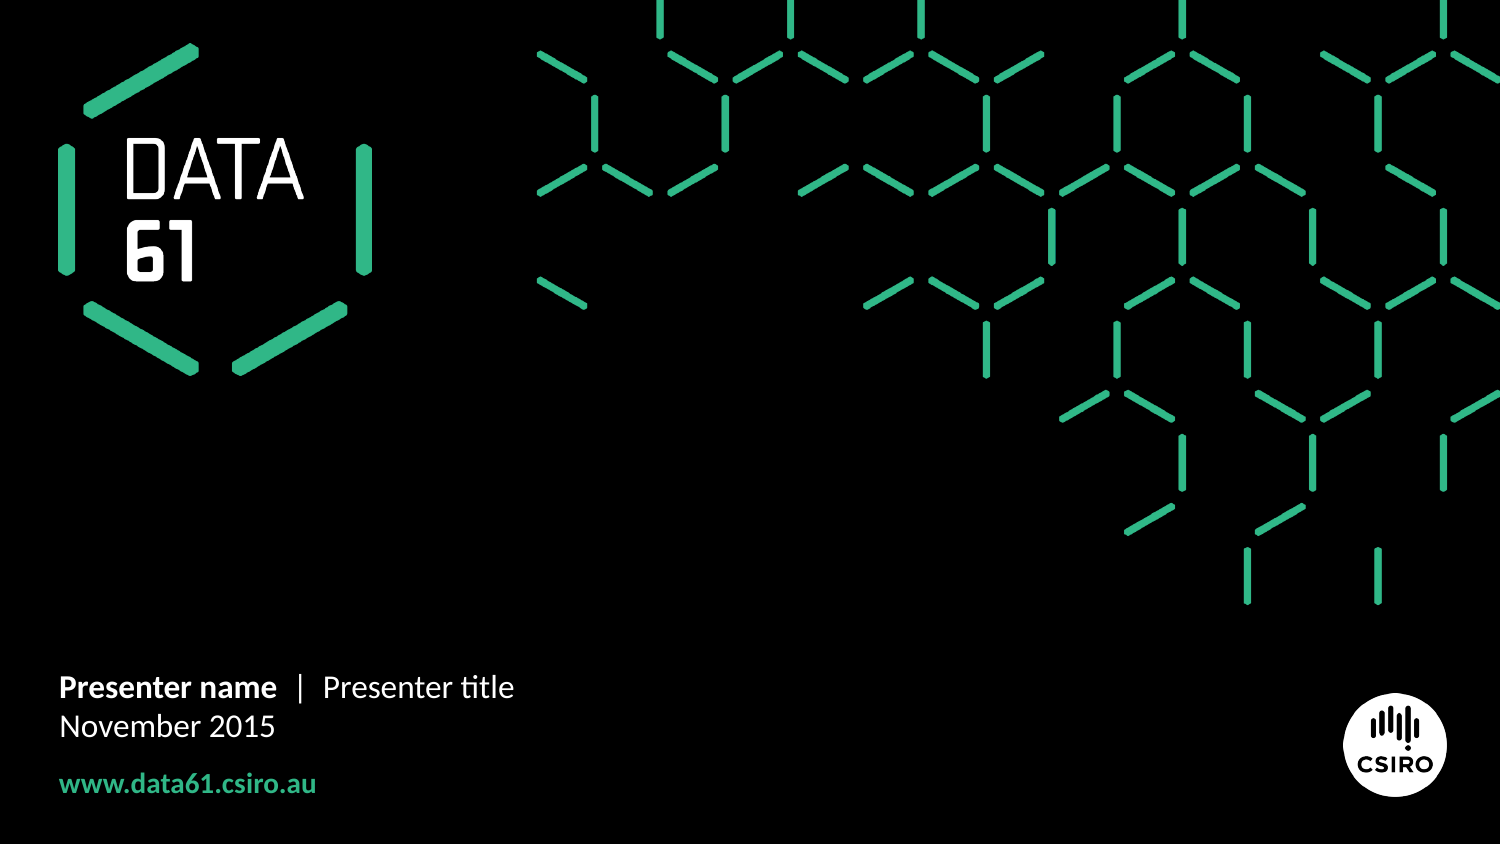

#
Presenter name | Presenter title
November 2015